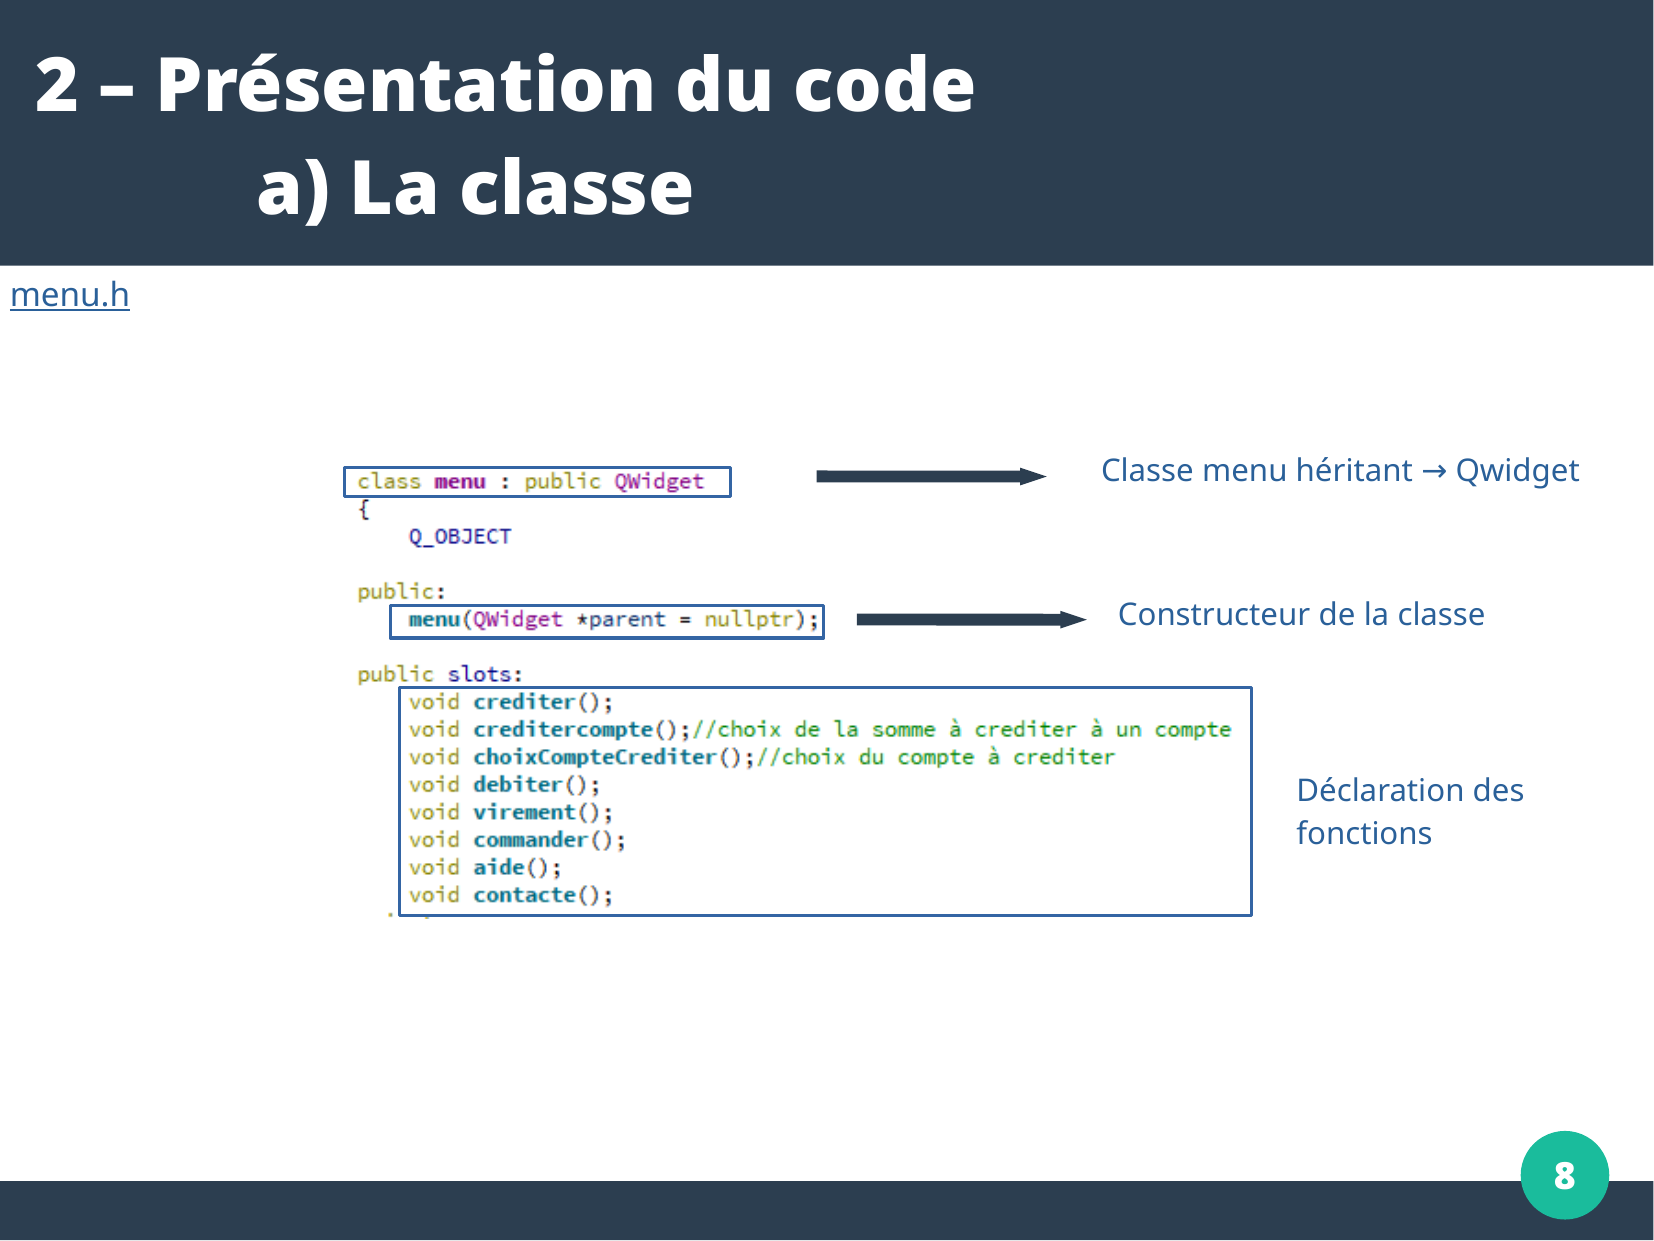

# 2 – Présentation du code a) La classe
menu.h
Classe menu héritant → Qwidget
Constructeur de la classe
Déclaration des fonctions
8